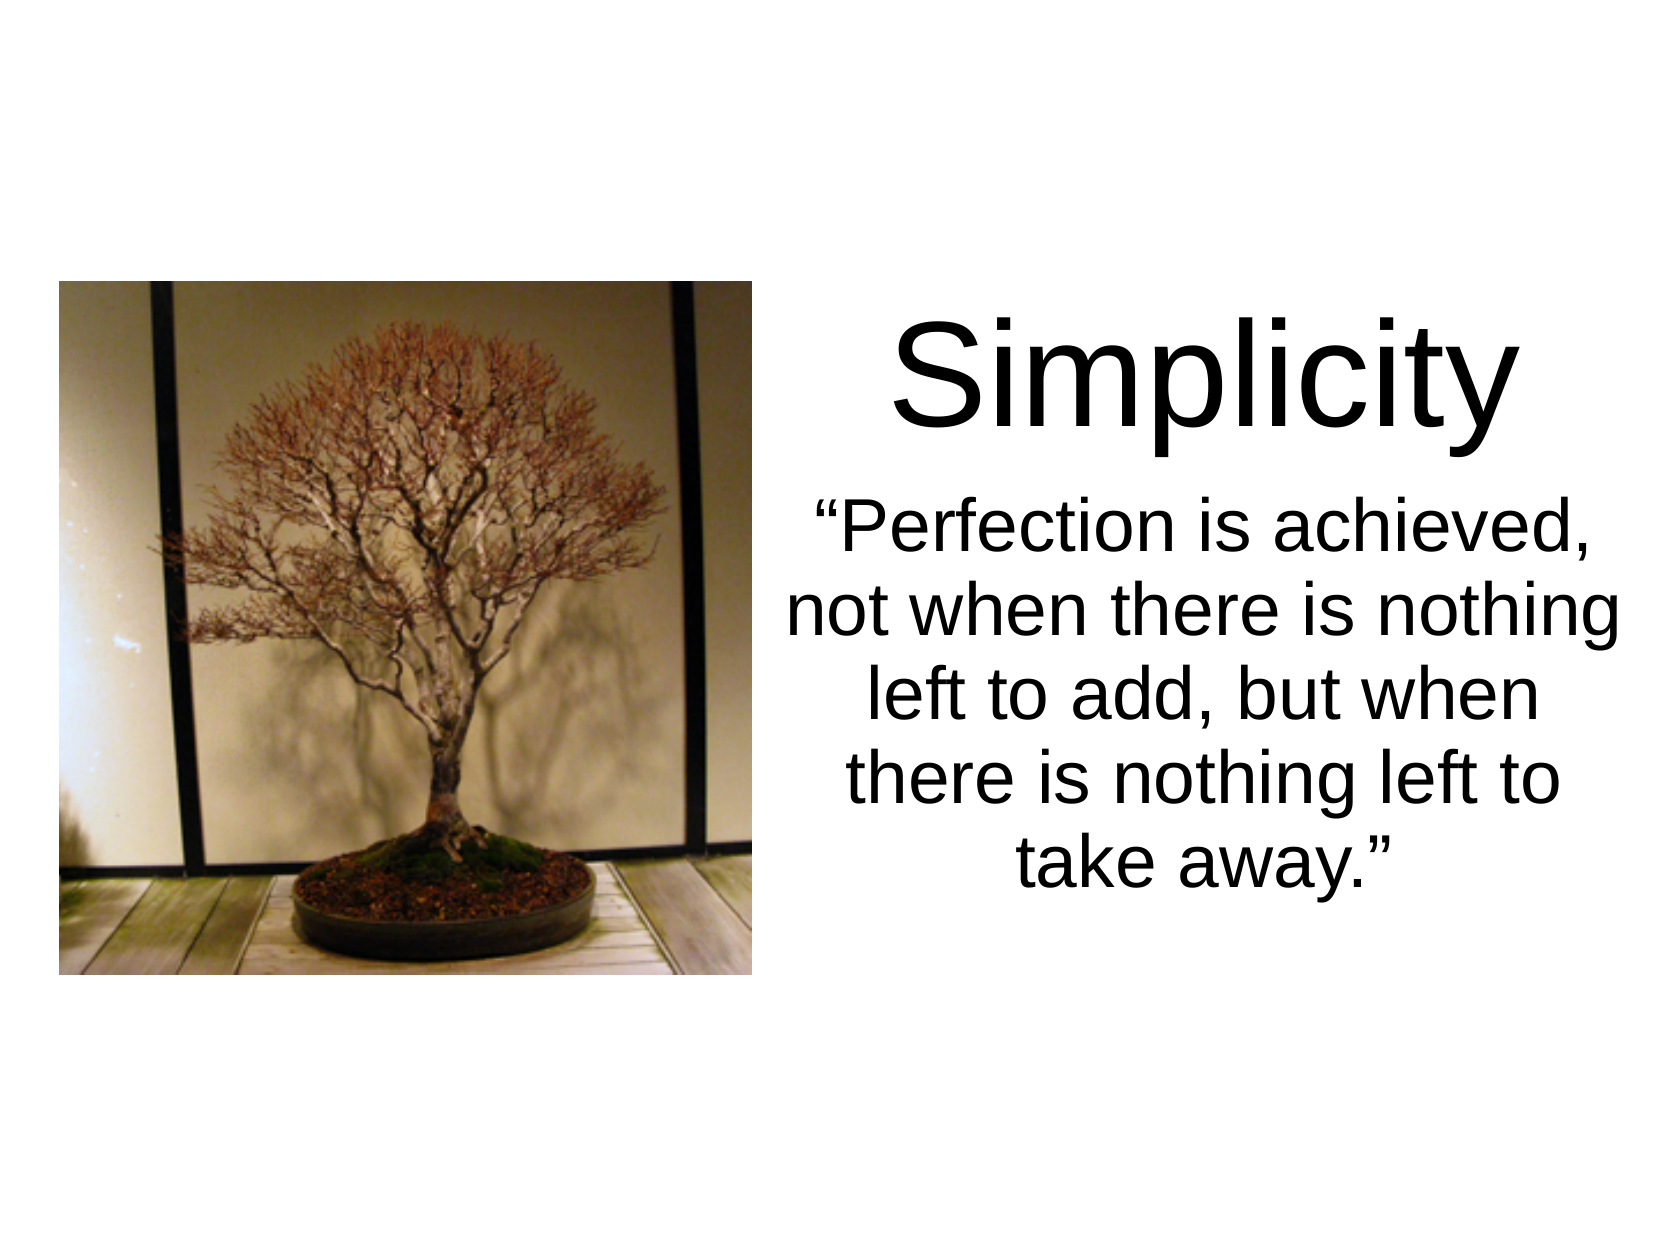

Simplicity
“Perfection is achieved, not when there is nothing left to add, but when there is nothing left to take away.”